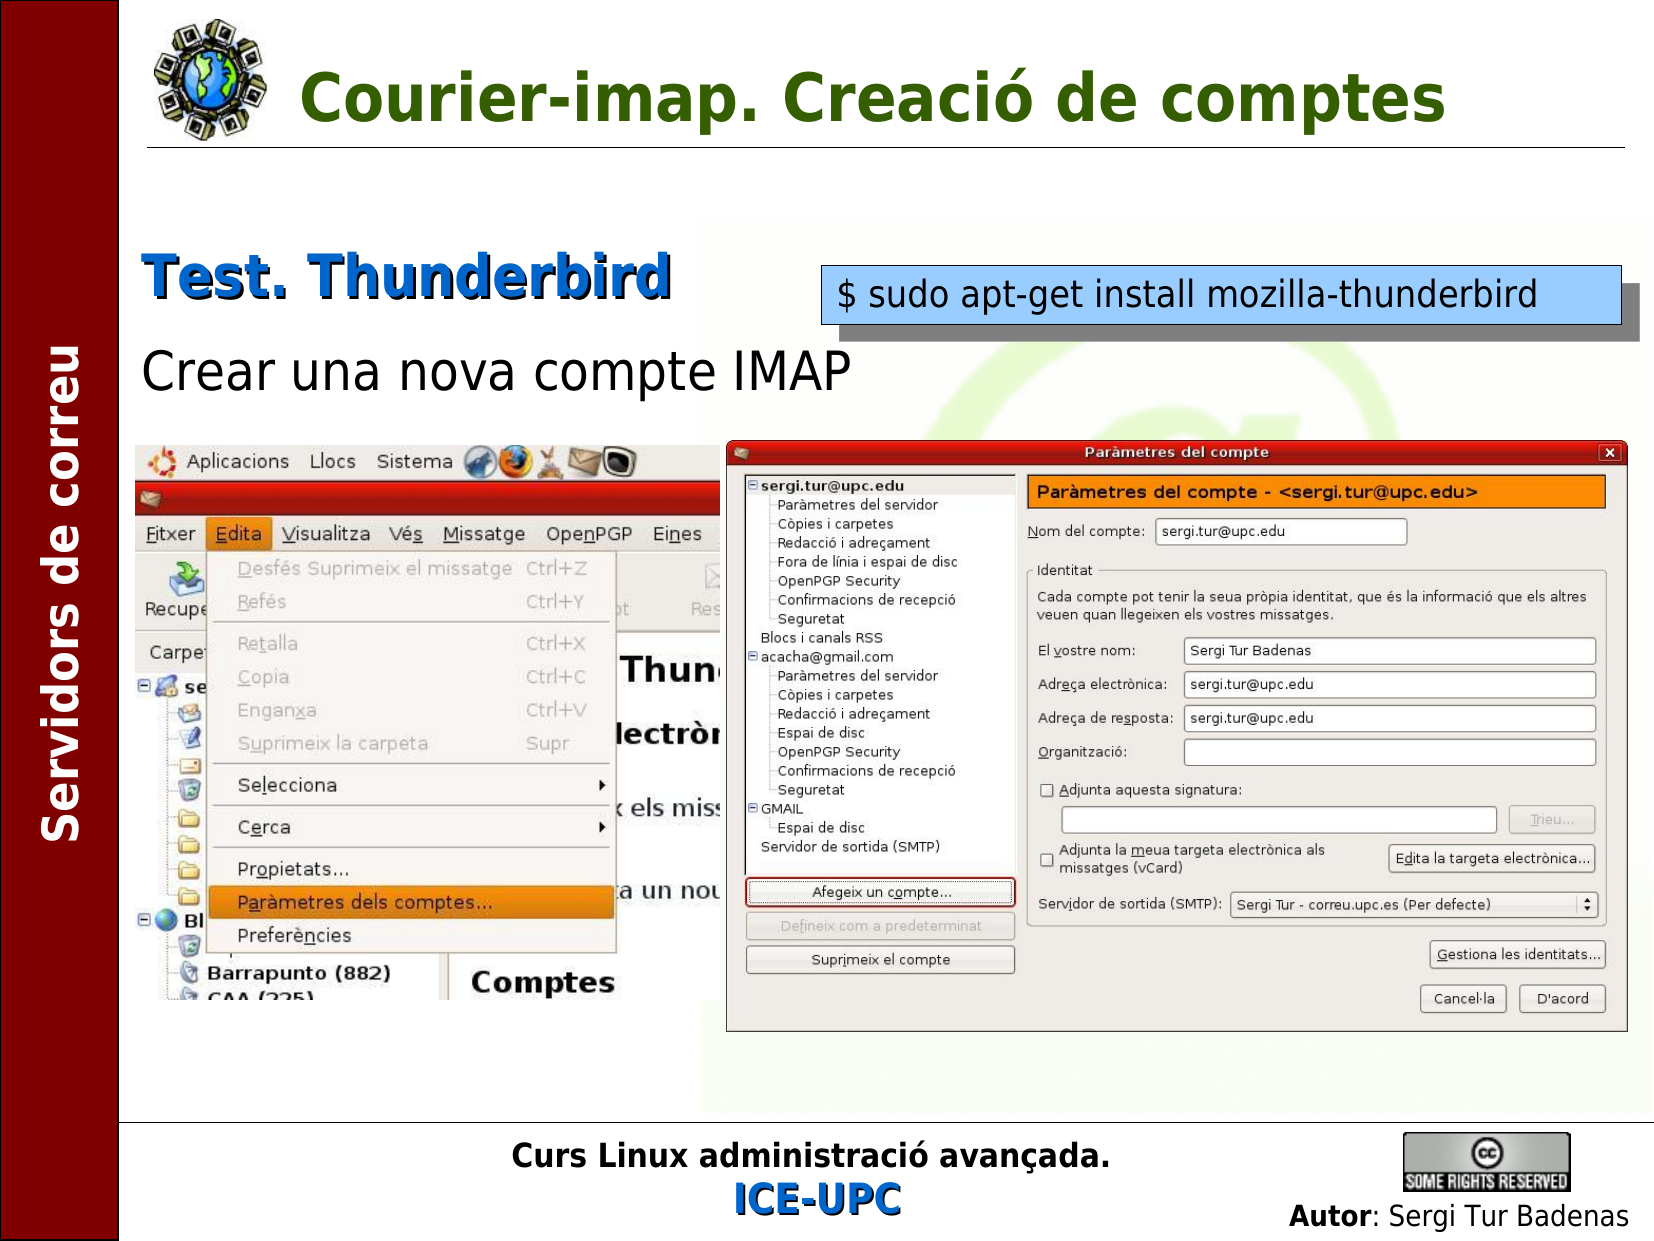

# Courier-imap. Creació de comptes
Test. Thunderbird
Crear una nova compte IMAP
$ sudo apt-get install mozilla-thunderbird